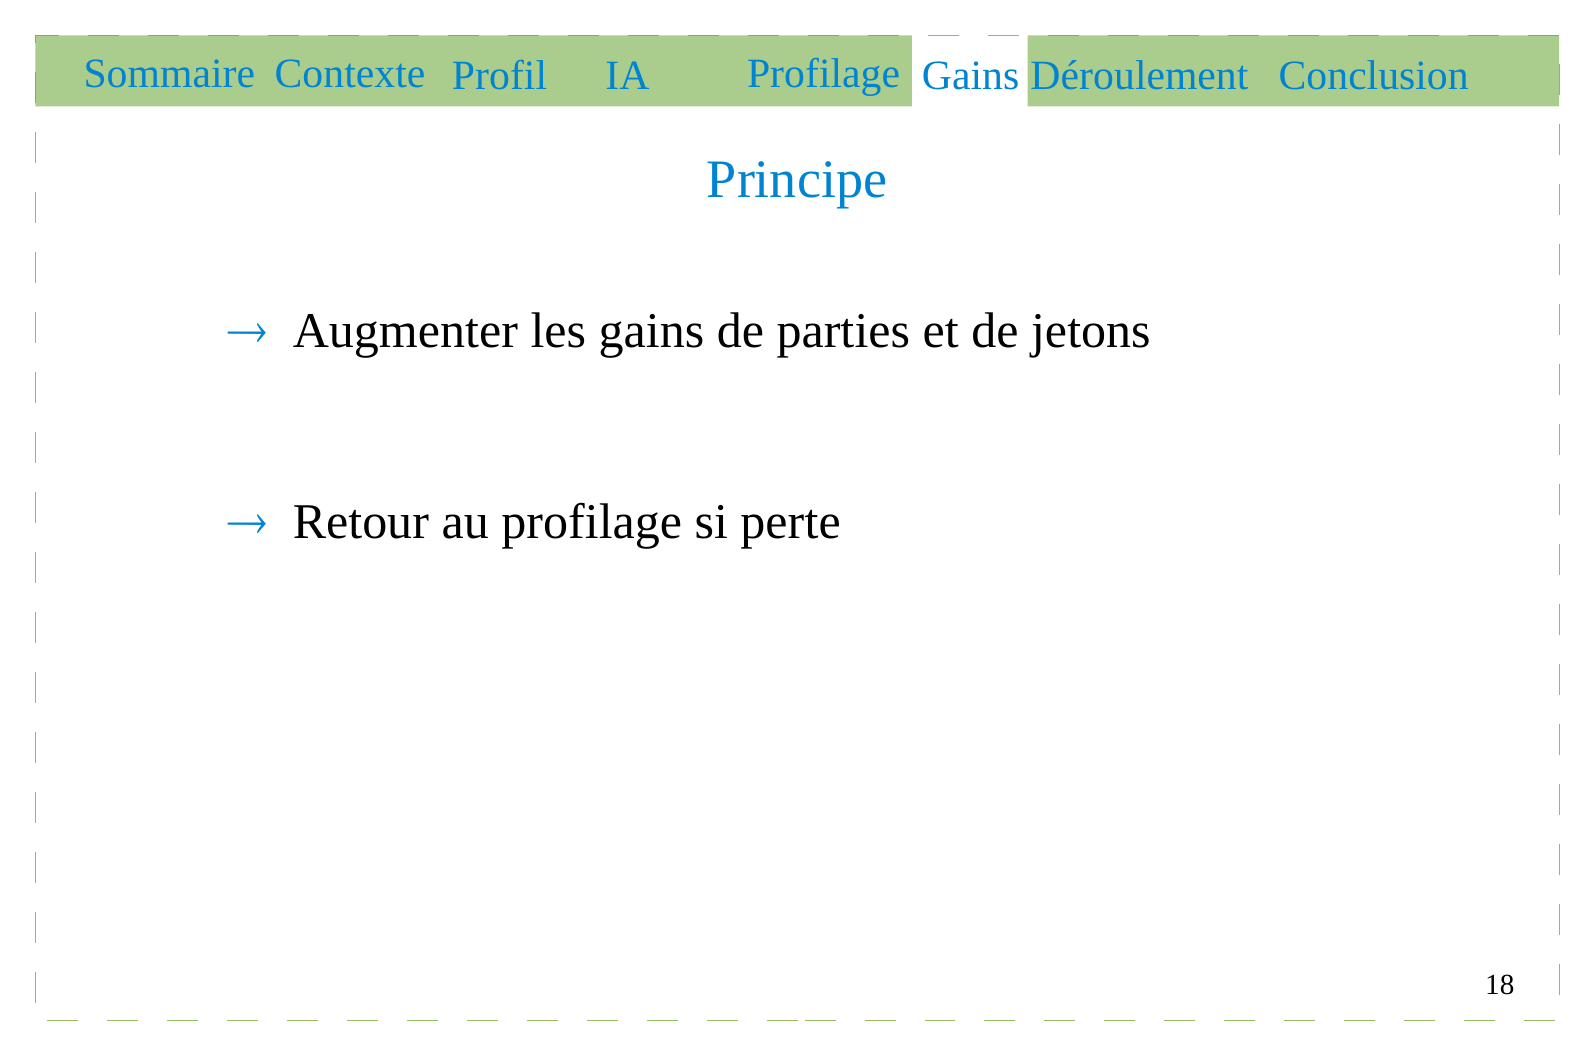

Profilage
Sommaire
Contexte
Profil
Gains
Déroulement
Conclusion
IA
Principe
® Augmenter les gains de parties et de jetons
® Retour au profilage si perte
18